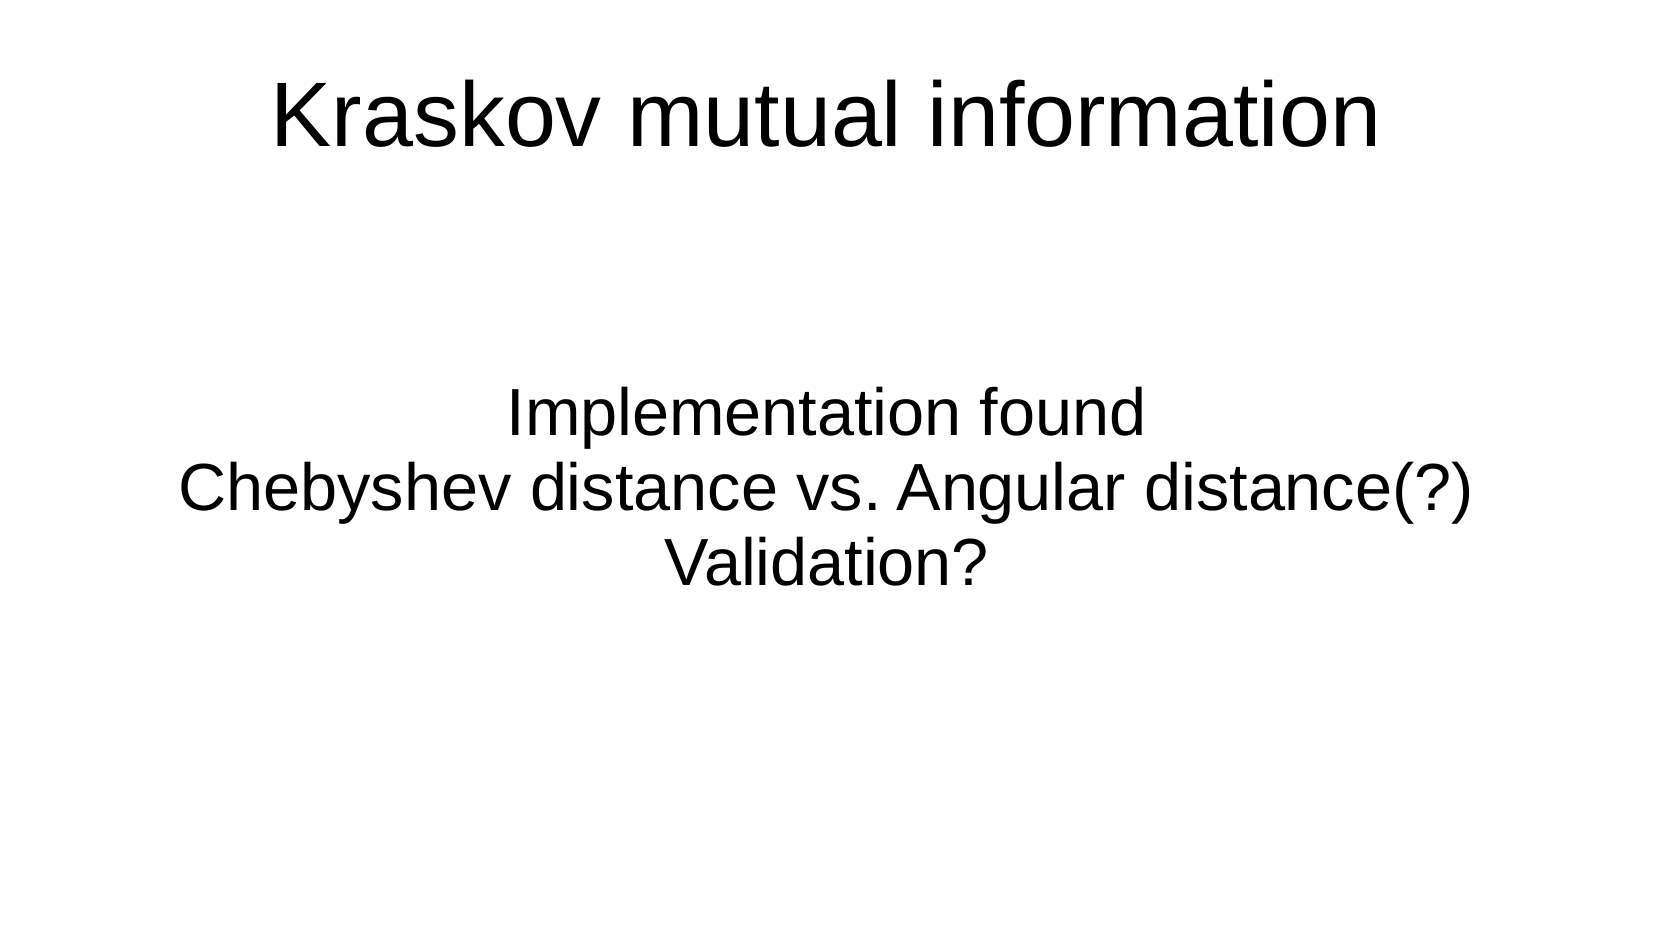

# Kraskov mutual information
Implementation found
Chebyshev distance vs. Angular distance(?)
Validation?